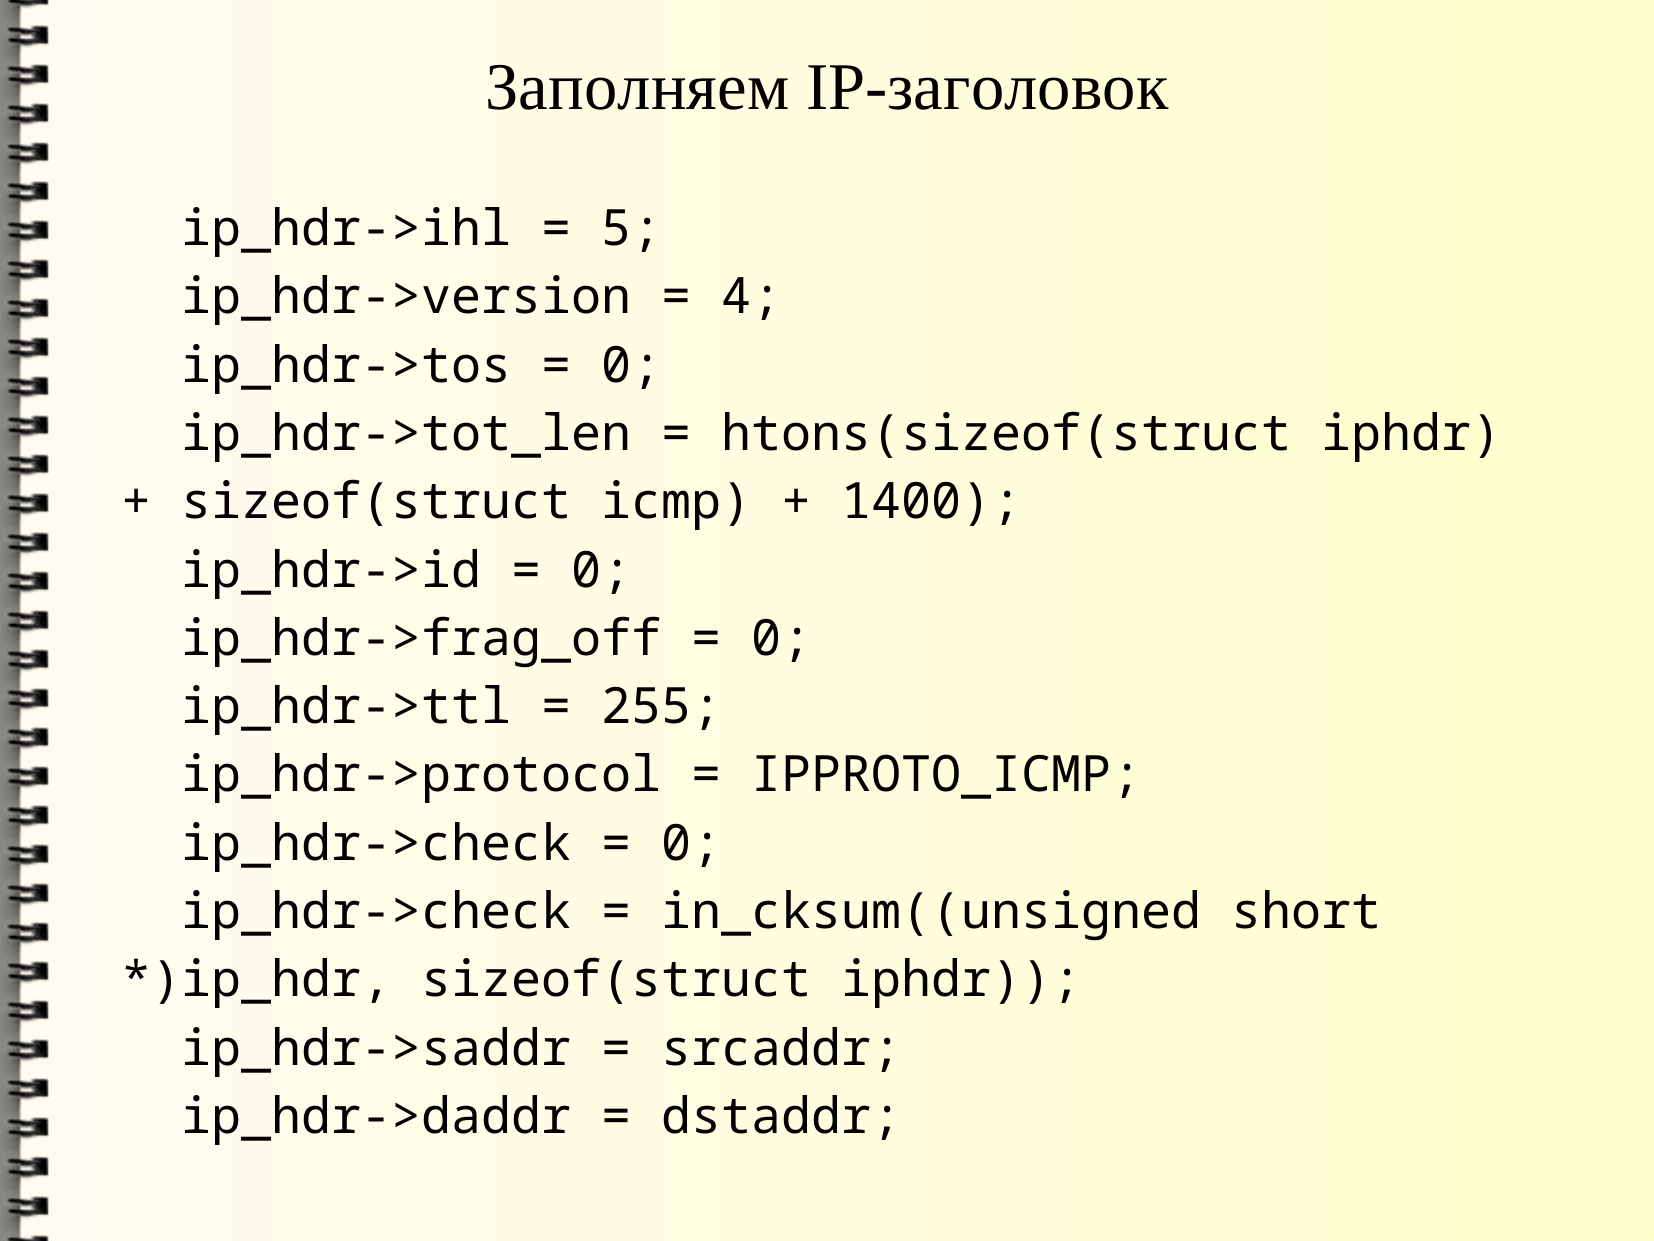

# Заполняем IP-заголовок
 ip_hdr->ihl = 5;
 ip_hdr->version = 4;
 ip_hdr->tos = 0;
 ip_hdr->tot_len = htons(sizeof(struct iphdr) + sizeof(struct icmp) + 1400);
 ip_hdr->id = 0;
 ip_hdr->frag_off = 0;
 ip_hdr->ttl = 255;
 ip_hdr->protocol = IPPROTO_ICMP;
 ip_hdr->check = 0;
 ip_hdr->check = in_cksum((unsigned short *)ip_hdr, sizeof(struct iphdr));
 ip_hdr->saddr = srcaddr;
 ip_hdr->daddr = dstaddr;